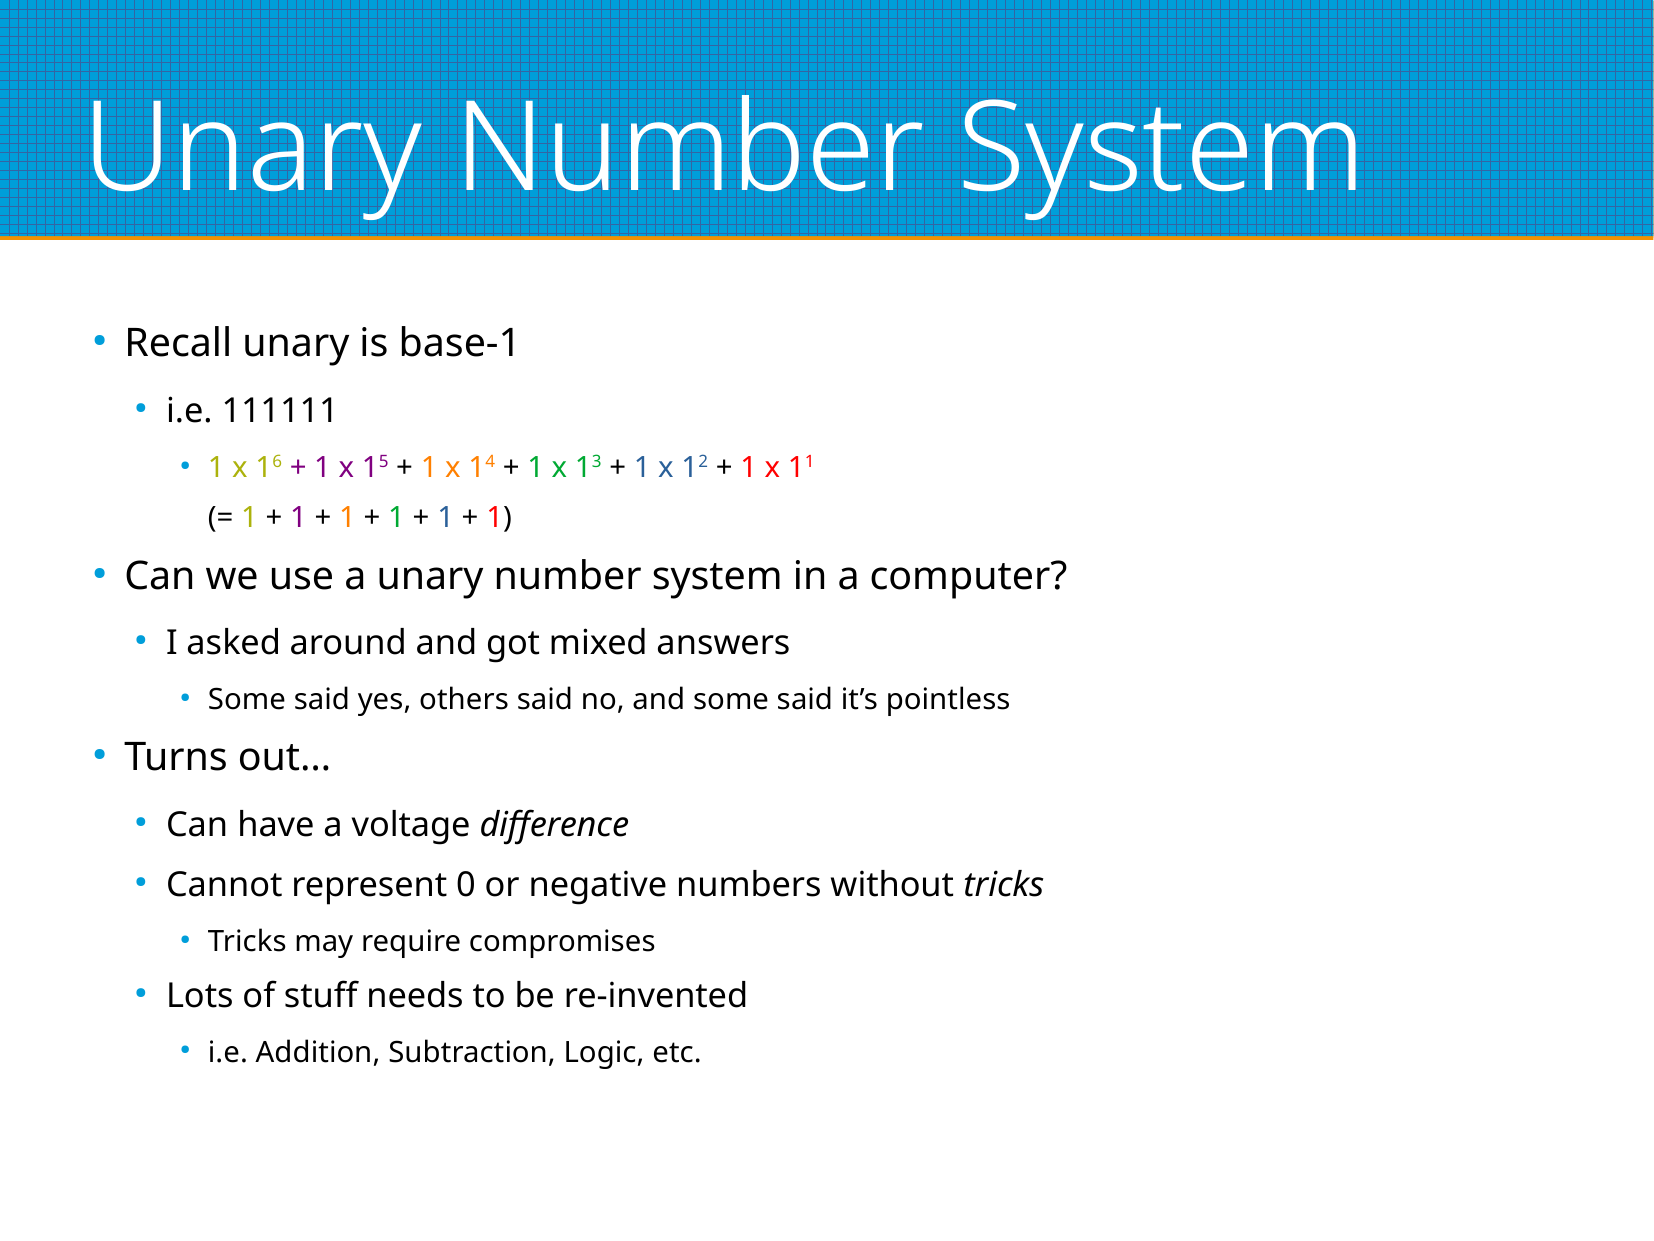

# Unary Number System
Recall unary is base-1
i.e. 111111
1 x 16 + 1 x 15 + 1 x 14 + 1 x 13 + 1 x 12 + 1 x 11
(= 1 + 1 + 1 + 1 + 1 + 1)
Can we use a unary number system in a computer?
I asked around and got mixed answers
Some said yes, others said no, and some said it’s pointless
Turns out…
Can have a voltage difference
Cannot represent 0 or negative numbers without tricks
Tricks may require compromises
Lots of stuff needs to be re-invented
i.e. Addition, Subtraction, Logic, etc.